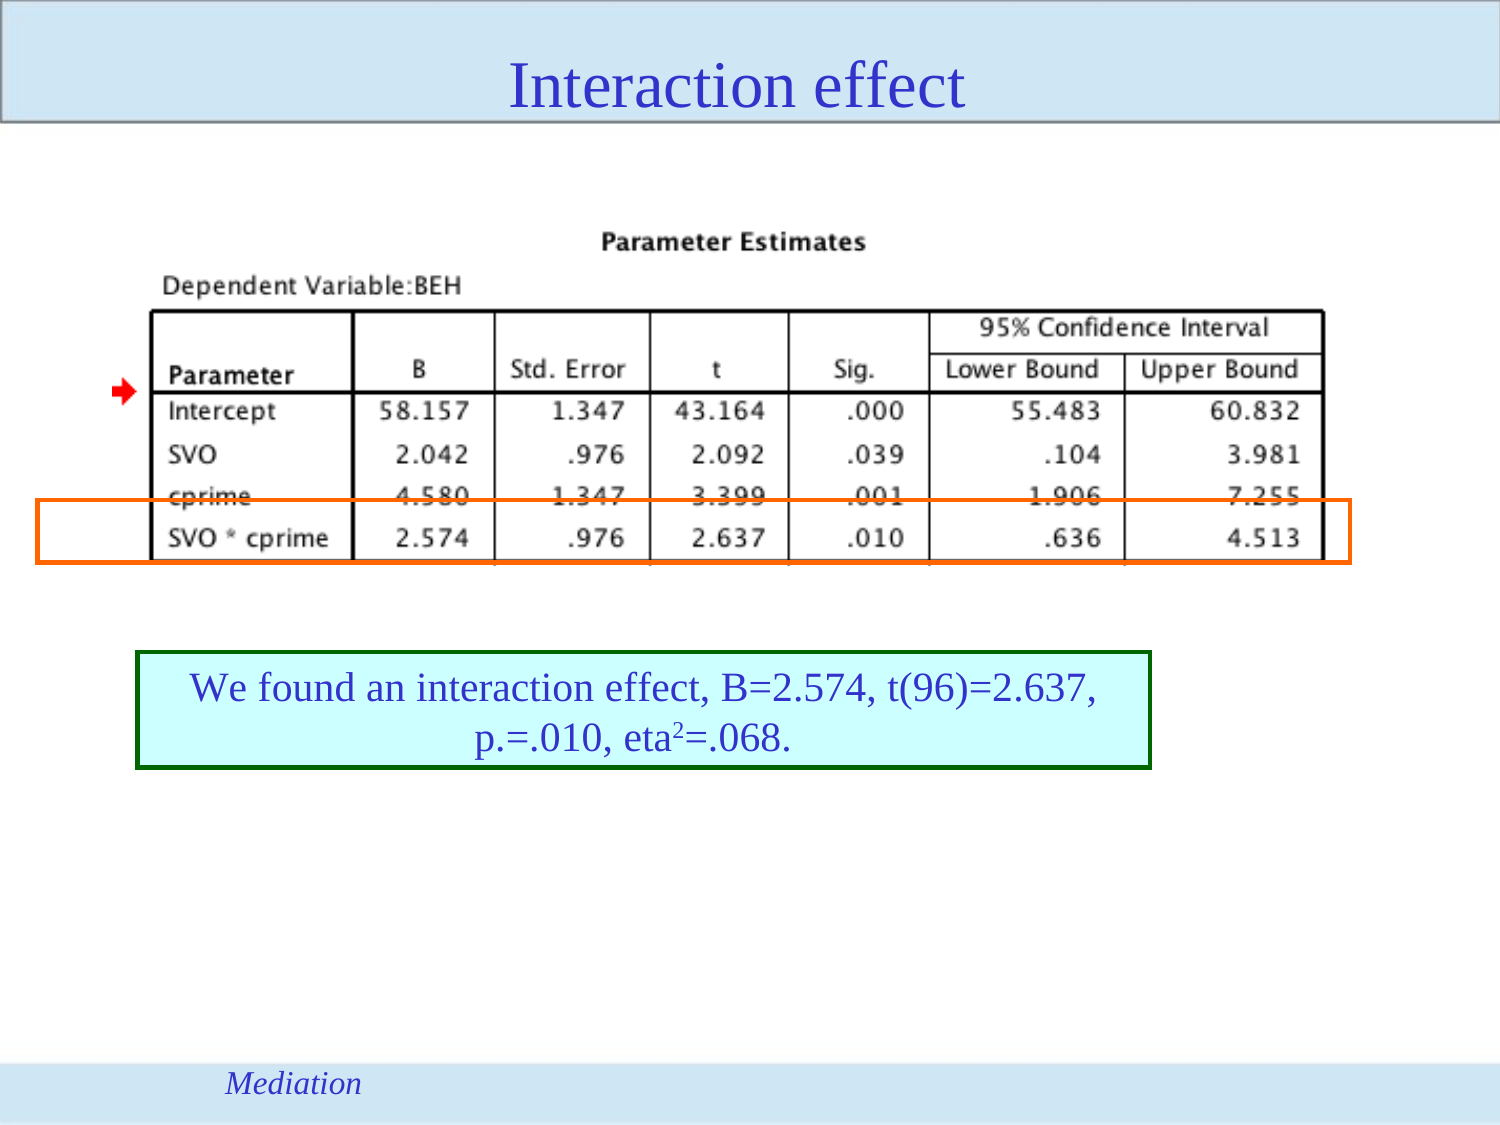

# Interaction effect
We found an interaction effect, B=2.574, t(96)=2.637, p.=.010, eta2=.068.
Mediation